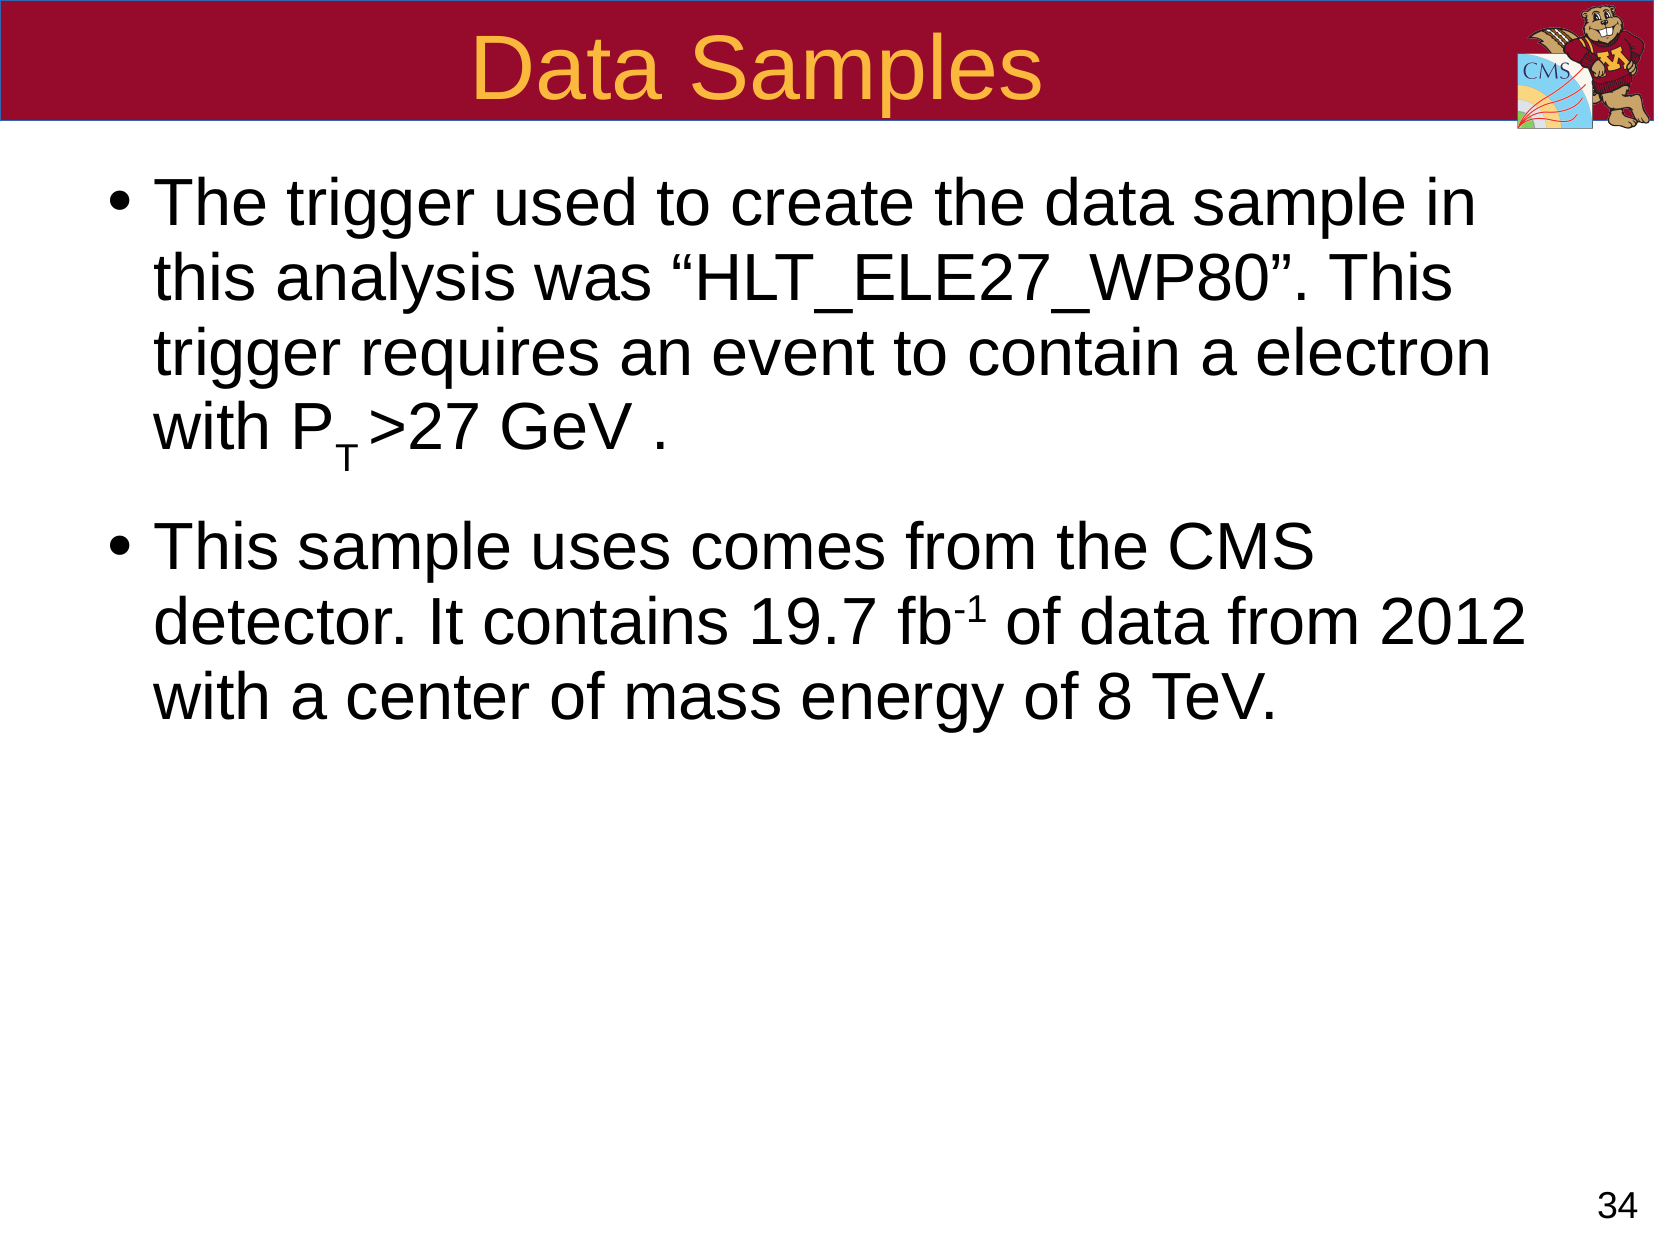

# Data Samples
The trigger used to create the data sample in this analysis was “HLT_ELE27_WP80”. This trigger requires an event to contain a electron with PT >27 GeV .
This sample uses comes from the CMS detector. It contains 19.7 fb-1 of data from 2012 with a center of mass energy of 8 TeV.
34